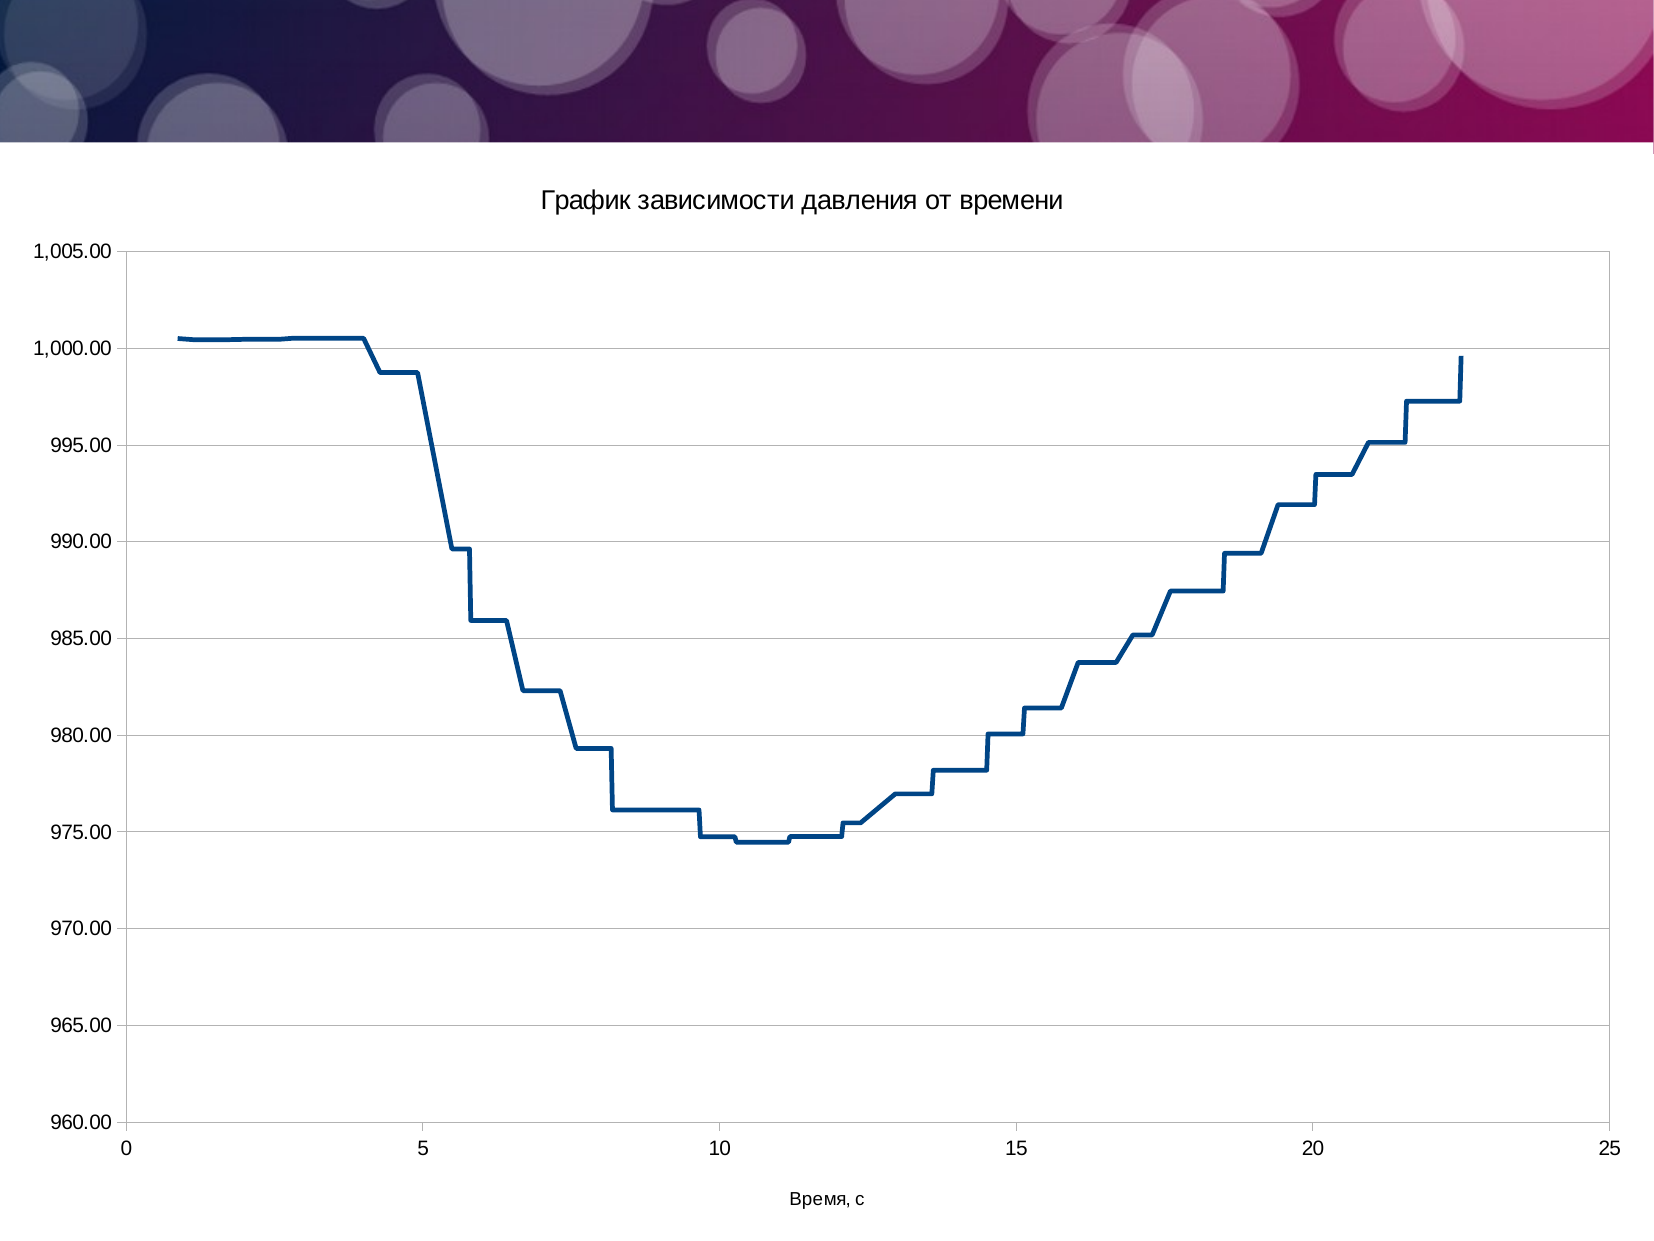

### Chart: График зависимости давления от времени
| Category | Столбец M |
|---|---|#